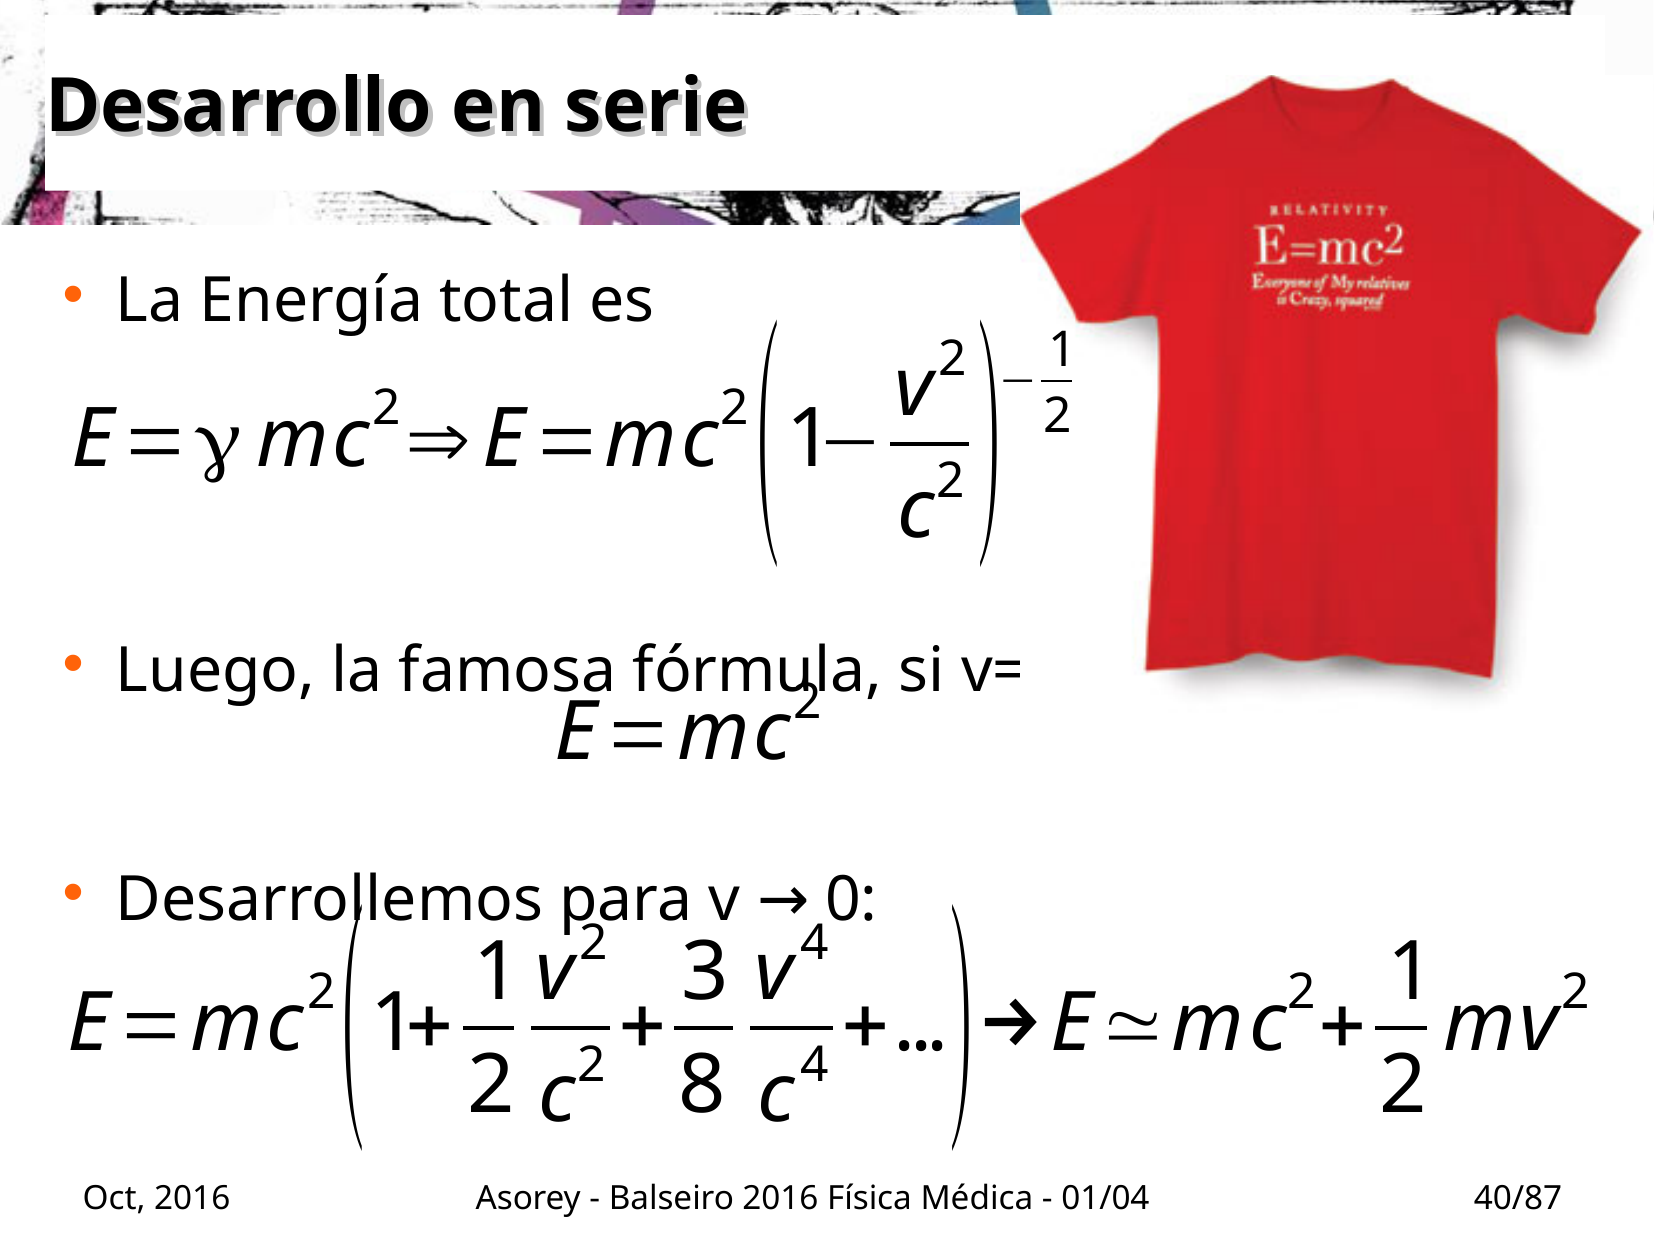

Desarrollo en serie
# La Energía total es
Luego, la famosa fórmula, si v=0,
Desarrollemos para v → 0:
Oct, 2016
Asorey - Balseiro 2016 Física Médica - 01/04
40